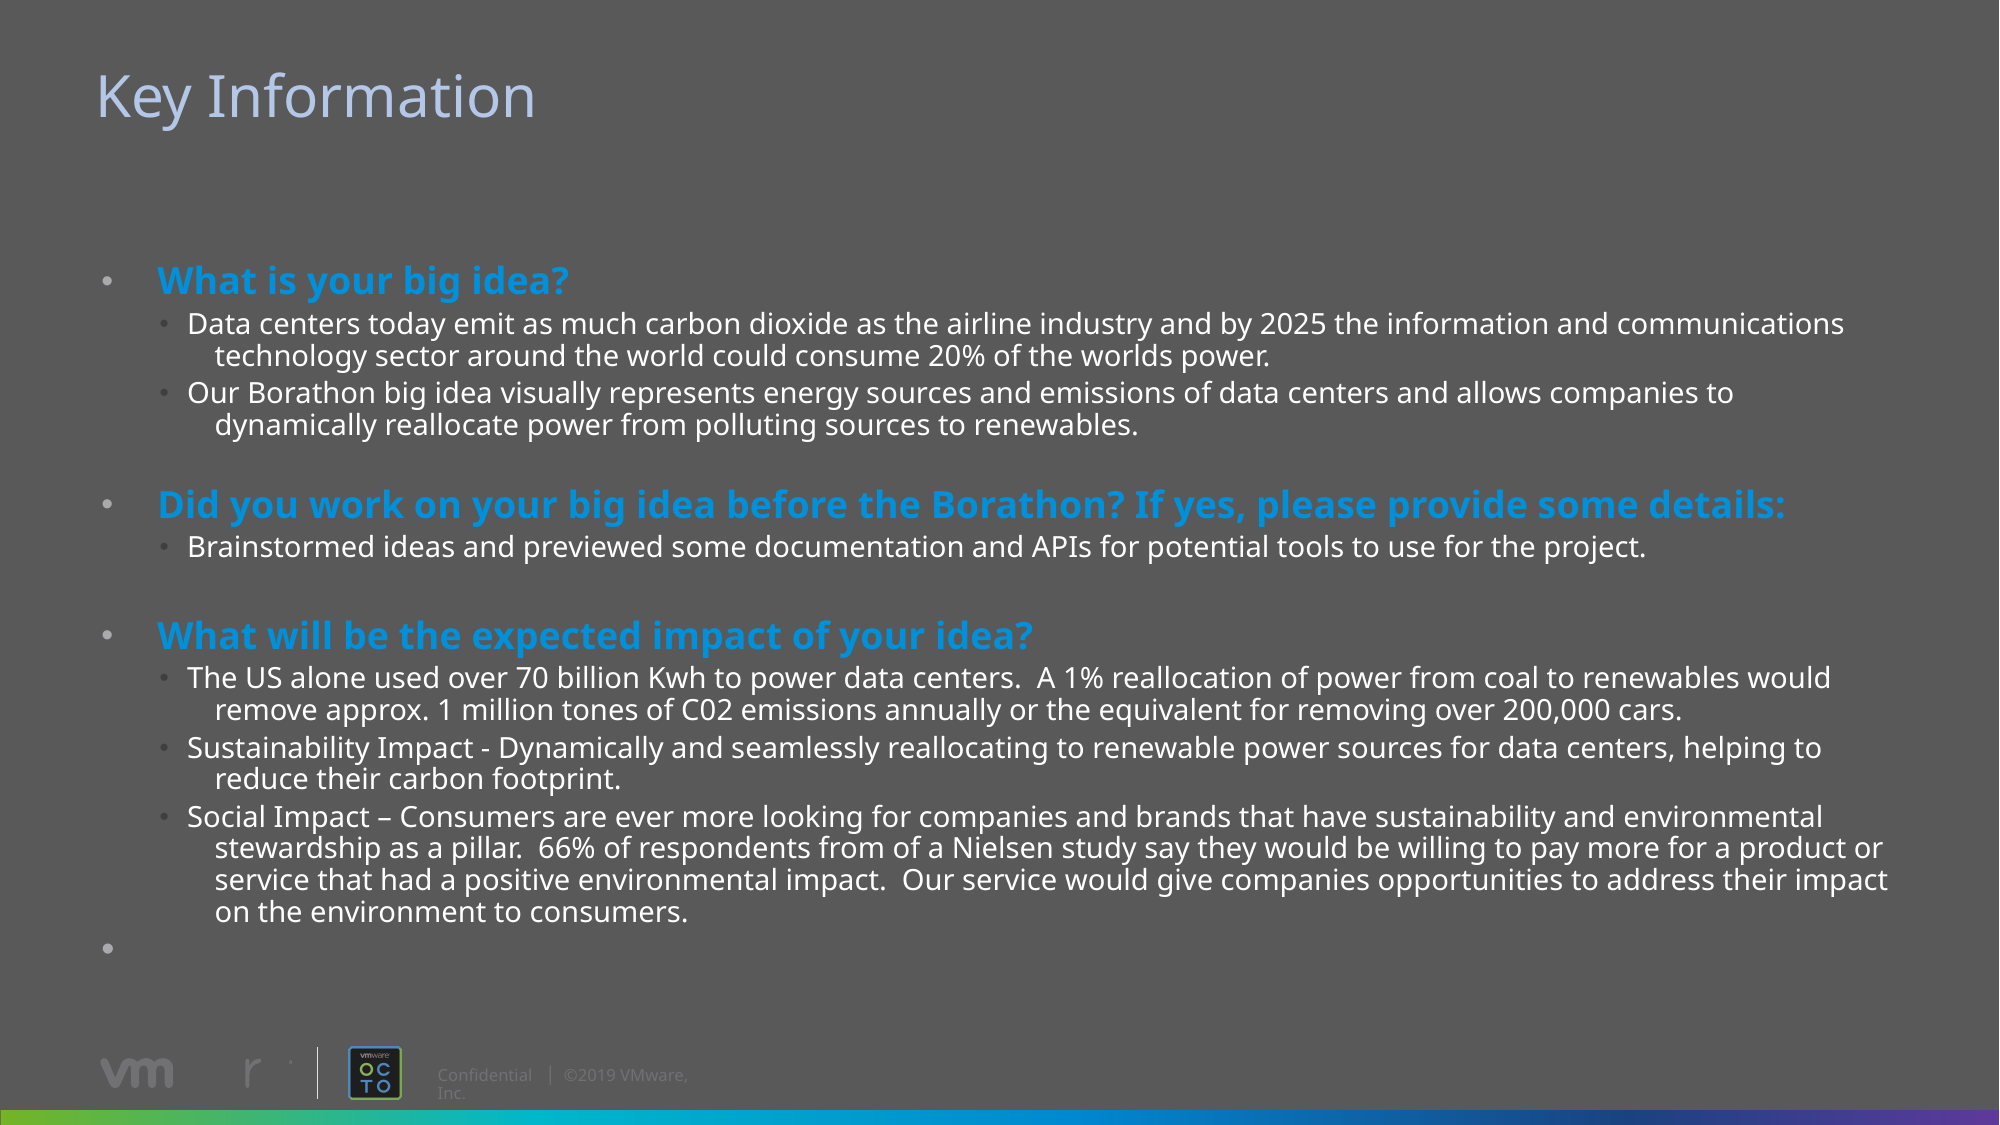

Key Information
# What is your big idea?
Data centers today emit as much carbon dioxide as the airline industry and by 2025 the information and communications technology sector around the world could consume 20% of the worlds power.
Our Borathon big idea visually represents energy sources and emissions of data centers and allows companies to dynamically reallocate power from polluting sources to renewables.
Did you work on your big idea before the Borathon? If yes, please provide some details:
Brainstormed ideas and previewed some documentation and APIs for potential tools to use for the project.
What will be the expected impact of your idea?
The US alone used over 70 billion Kwh to power data centers. A 1% reallocation of power from coal to renewables would remove approx. 1 million tones of C02 emissions annually or the equivalent for removing over 200,000 cars.
Sustainability Impact - Dynamically and seamlessly reallocating to renewable power sources for data centers, helping to reduce their carbon footprint.
Social Impact – Consumers are ever more looking for companies and brands that have sustainability and environmental stewardship as a pillar. 66% of respondents from of a Nielsen study say they would be willing to pay more for a product or service that had a positive environmental impact. Our service would give companies opportunities to address their impact on the environment to consumers.